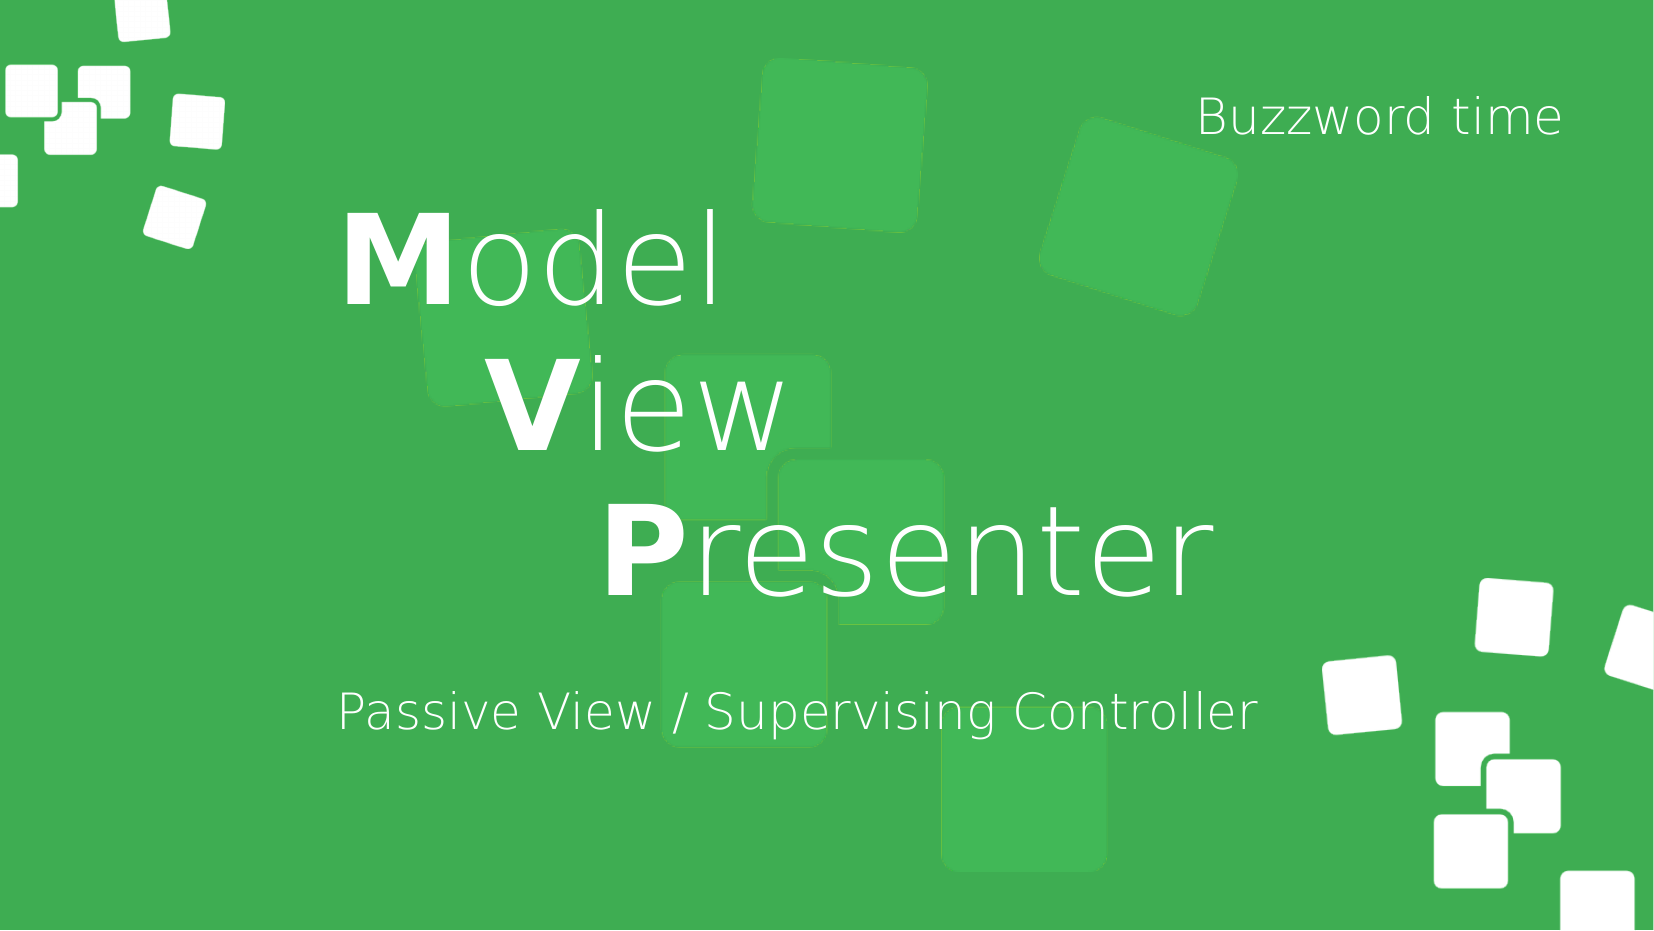

Buzzword time
# Model View Presenter Passive View / Supervising Controller